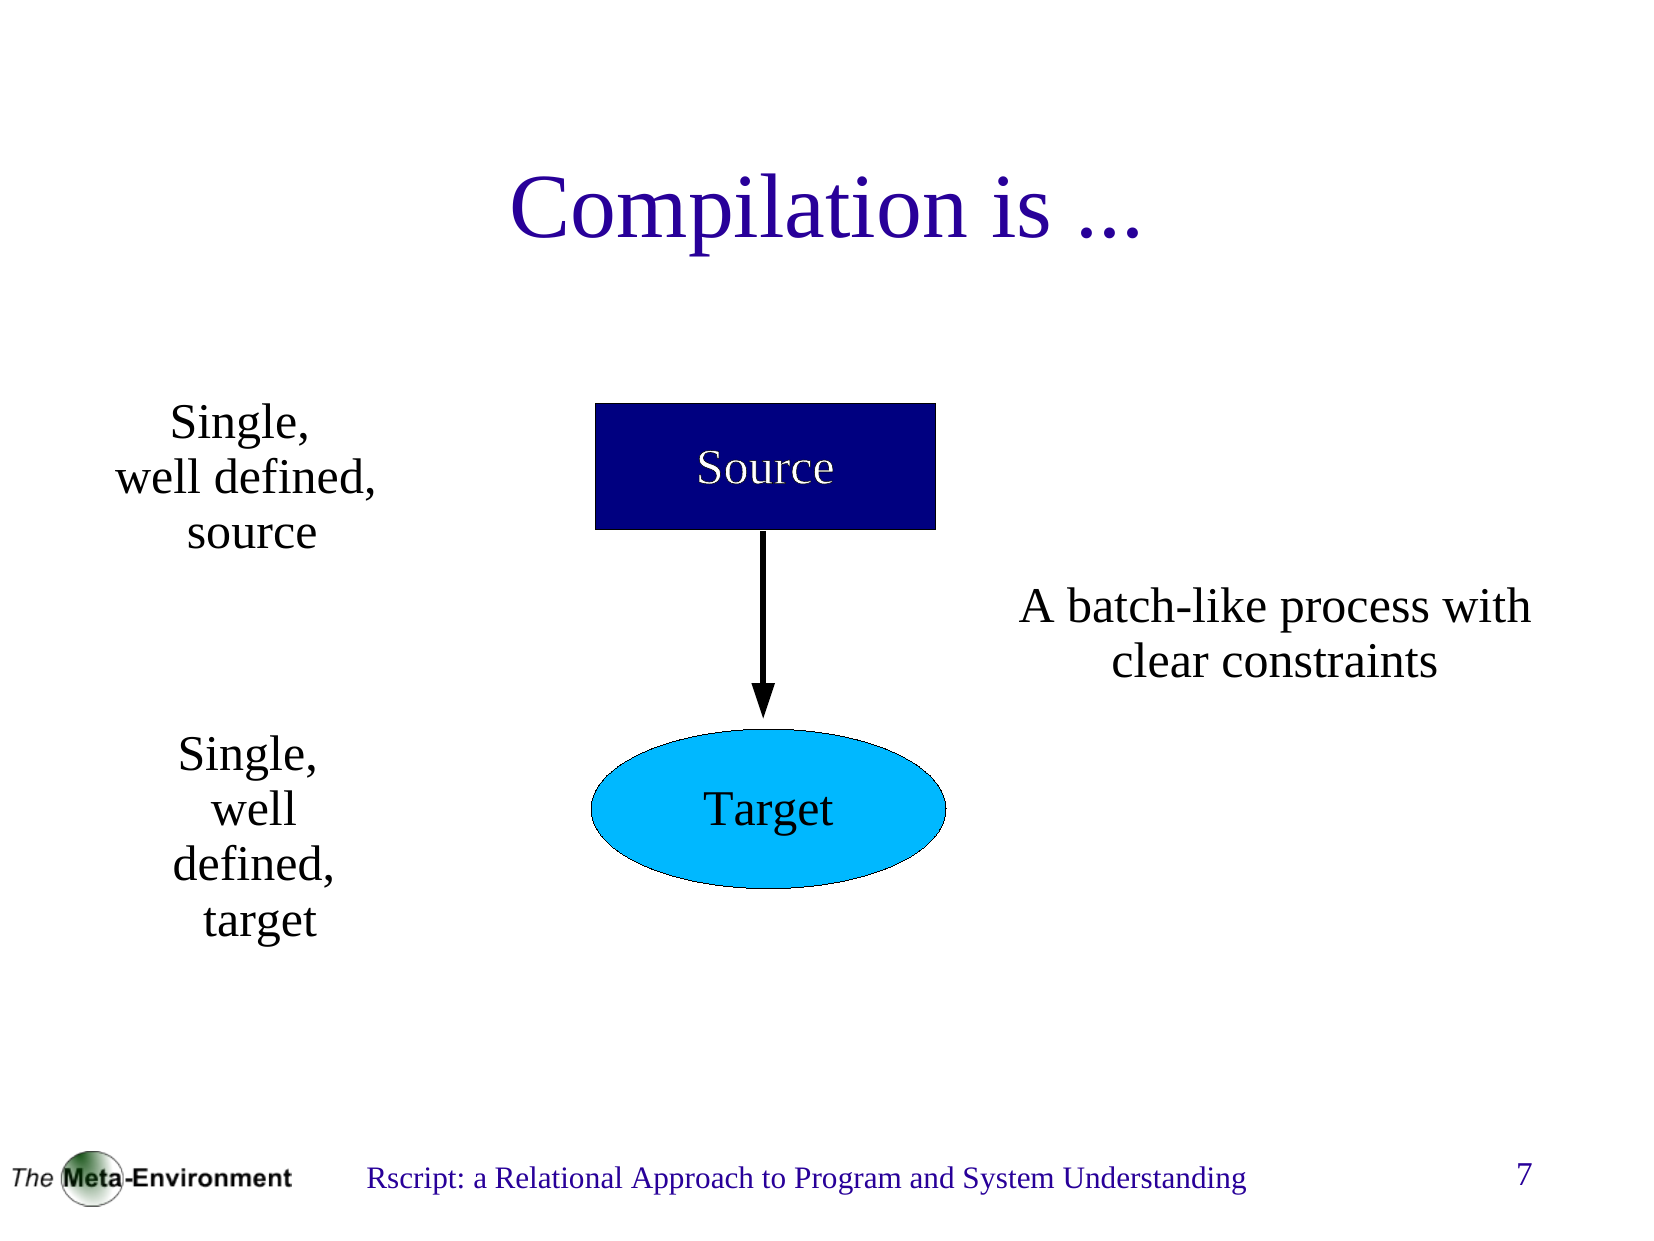

# Compilation is ...
Single,
well defined,
 source
Source
A batch-like process with
clear constraints
Single,
well defined,
 target
Target